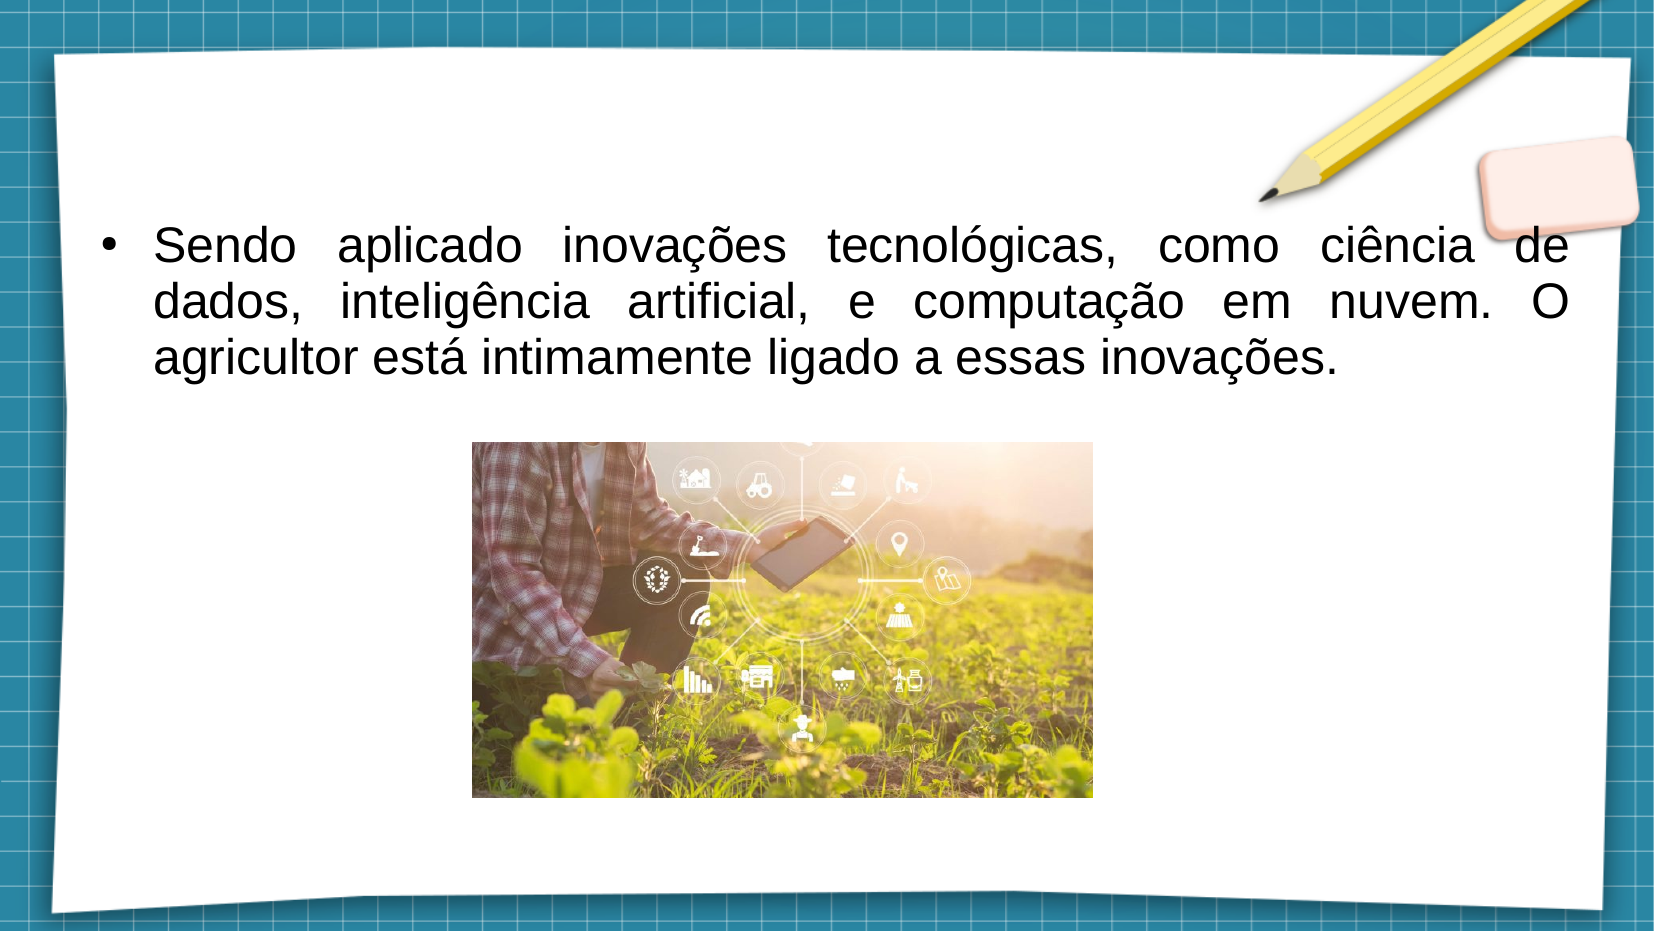

# Sendo aplicado inovações tecnológicas, como ciência de dados, inteligência artificial, e computação em nuvem. O agricultor está intimamente ligado a essas inovações.